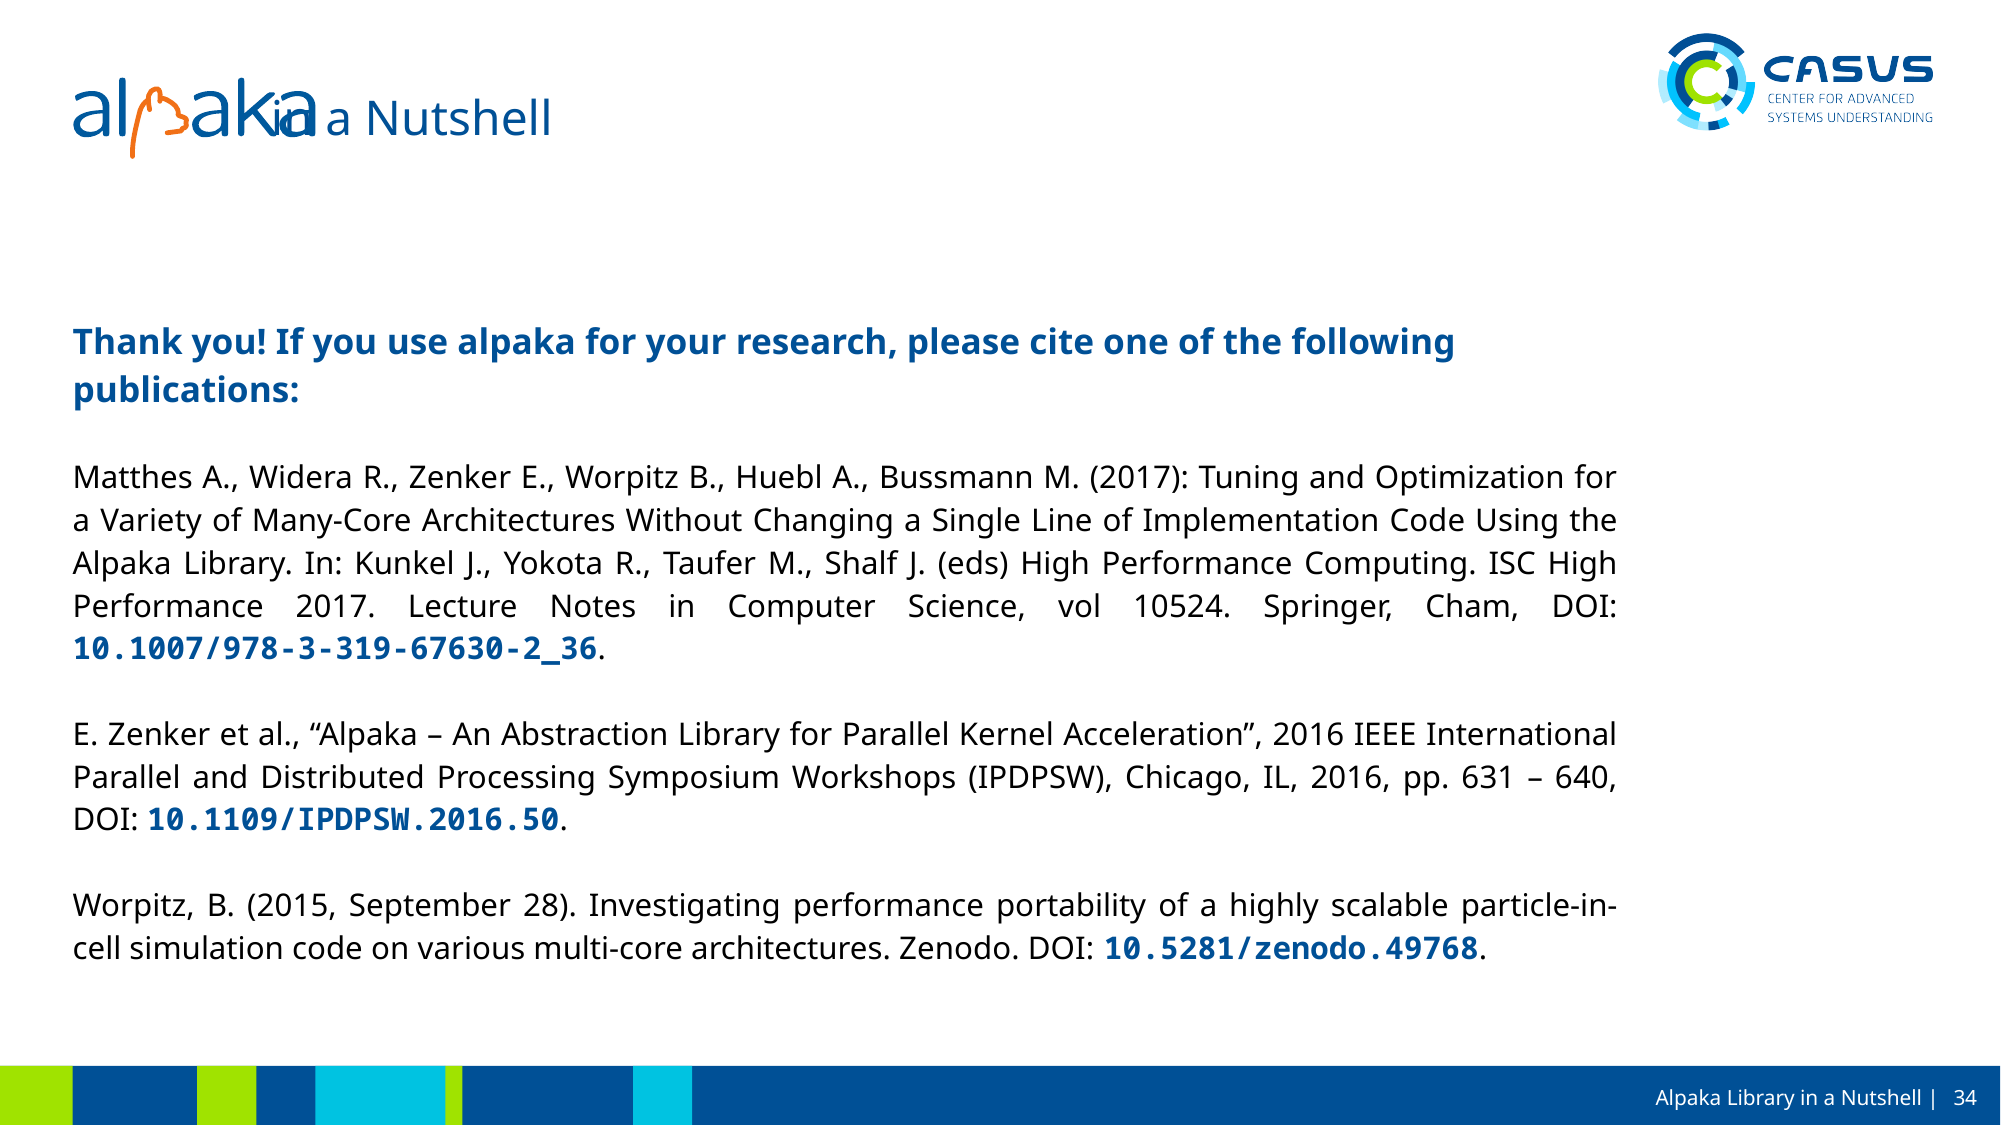

in a Nutshell
# Thank you! If you use alpaka for your research, please cite one of the following publications:
Matthes A., Widera R., Zenker E., Worpitz B., Huebl A., Bussmann M. (2017): Tuning and Optimization for a Variety of Many-Core Architectures Without Changing a Single Line of Implementation Code Using the Alpaka Library. In: Kunkel J., Yokota R., Taufer M., Shalf J. (eds) High Performance Computing. ISC High Performance 2017. Lecture Notes in Computer Science, vol 10524. Springer, Cham, DOI: 10.1007/978-3-319-67630-2_36.
E. Zenker et al., “Alpaka – An Abstraction Library for Parallel Kernel Acceleration”, 2016 IEEE International Parallel and Distributed Processing Symposium Workshops (IPDPSW), Chicago, IL, 2016, pp. 631 – 640, DOI: 10.1109/IPDPSW.2016.50.
Worpitz, B. (2015, September 28). Investigating performance portability of a highly scalable particle-in-cell simulation code on various multi-core architectures. Zenodo. DOI: 10.5281/zenodo.49768.
Alpaka Library in a Nutshell
34